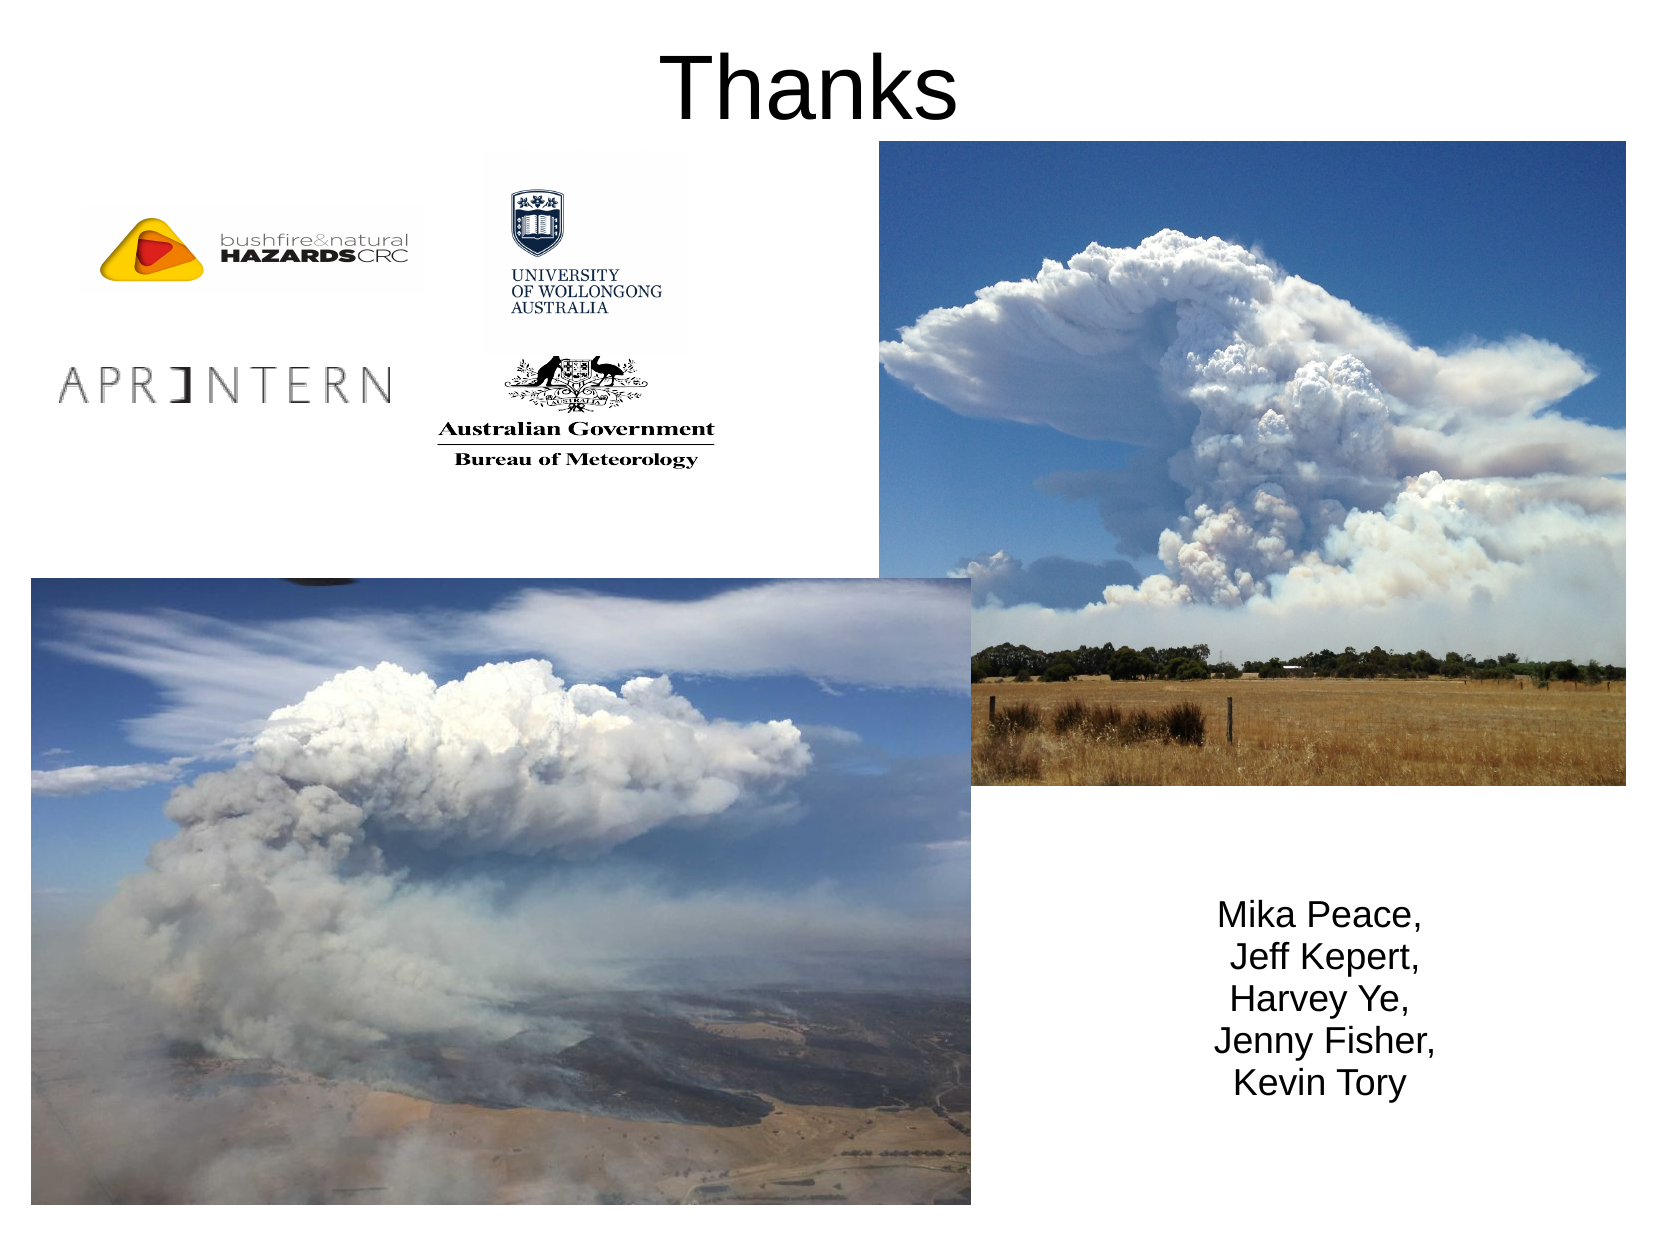

# Thanks
Mika Peace,
 Jeff Kepert,
Harvey Ye,
 Jenny Fisher,
Kevin Tory